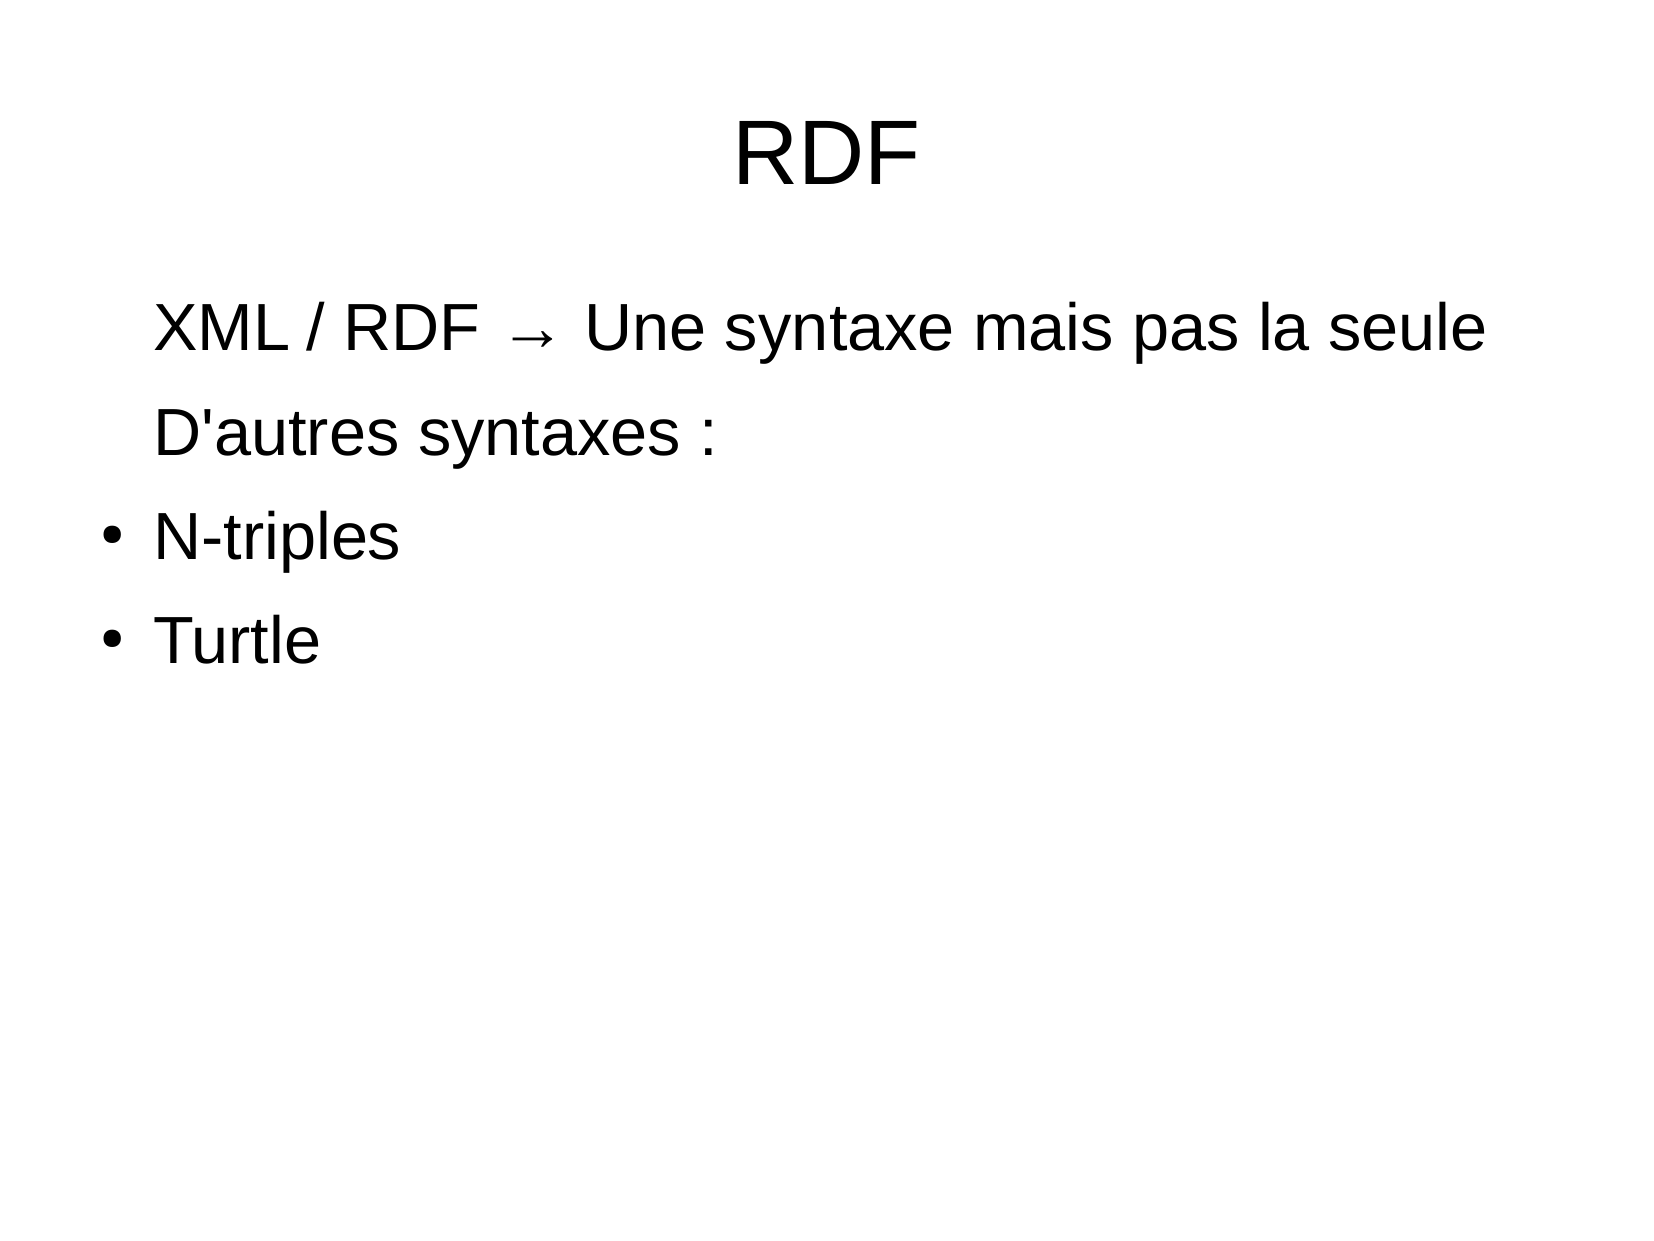

# RDF
XML / RDF → Une syntaxe mais pas la seule
D'autres syntaxes :
N-triples
Turtle